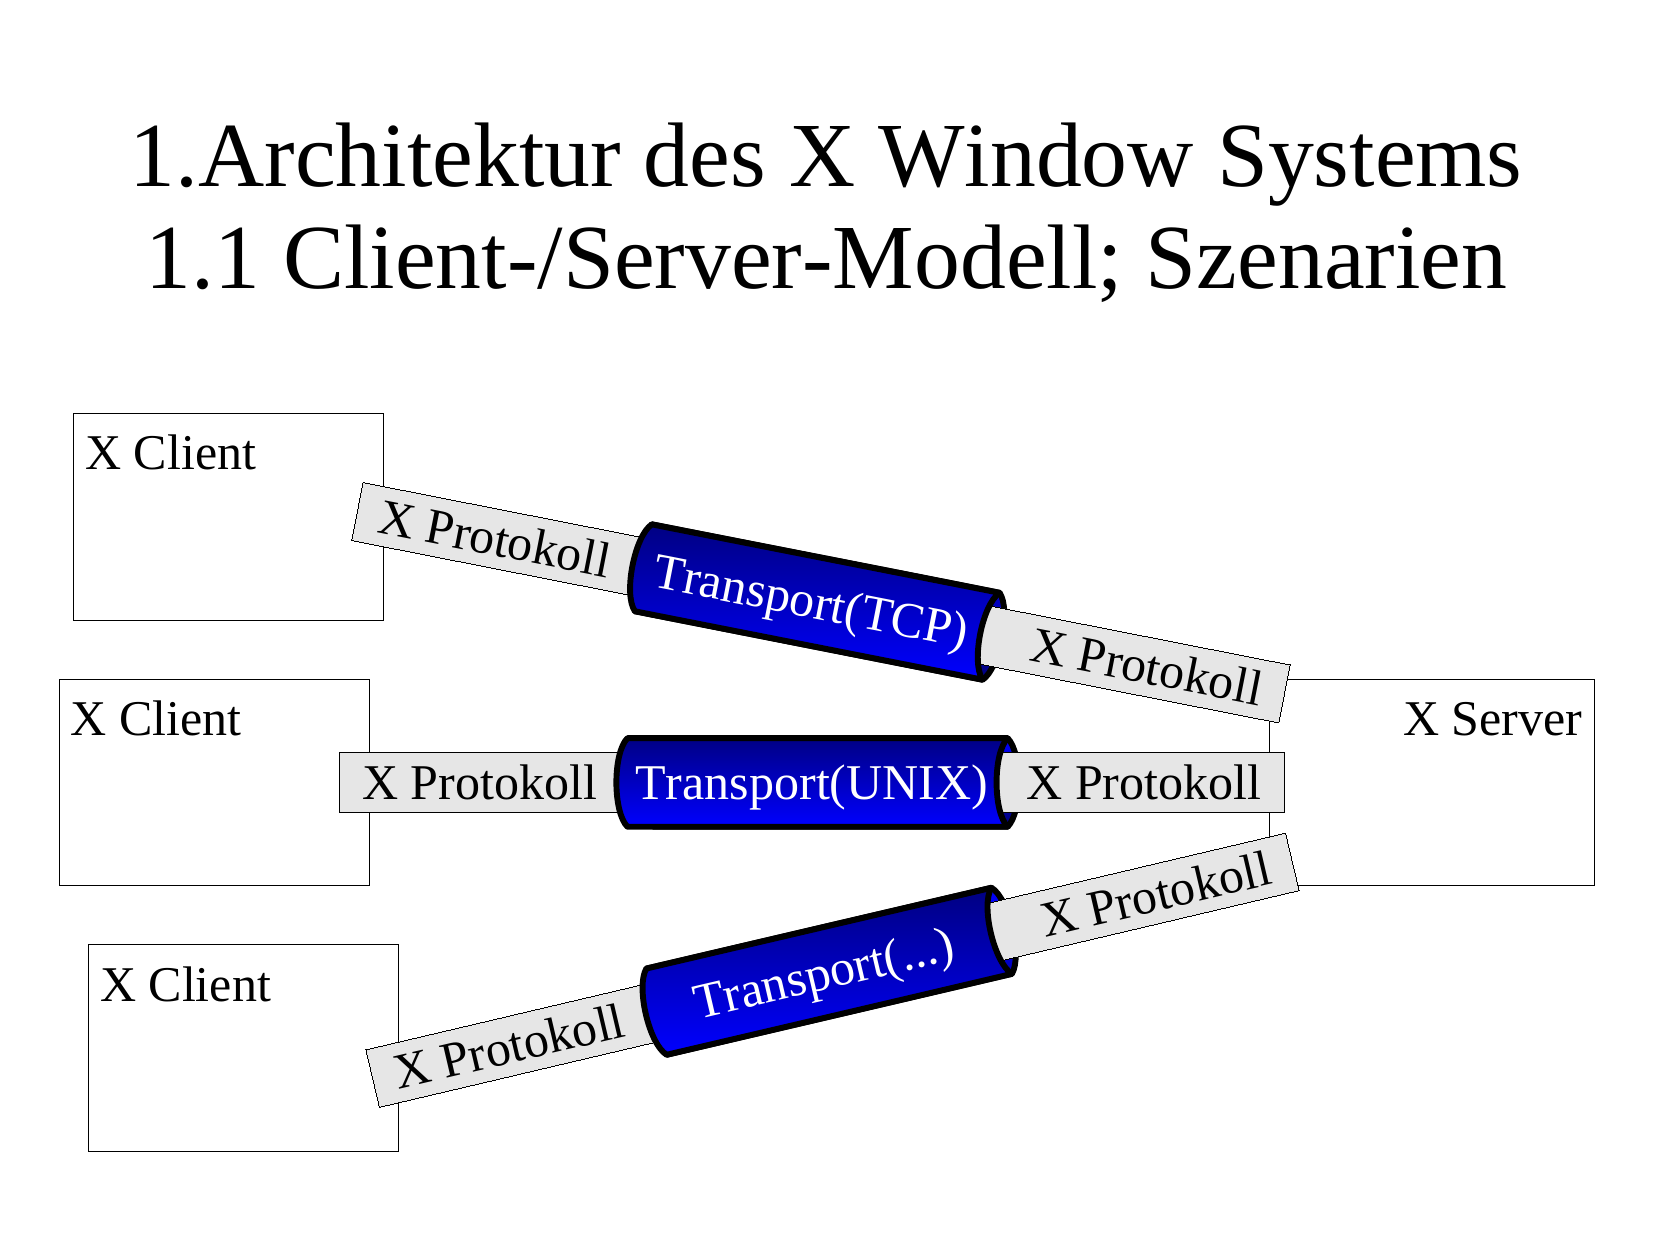

# 1.Architektur des X Window Systems 1.1 Client-/Server-Modell; Szenarien
X Client
Transport(TCP)
X Protokoll						X Protokoll
X Client
X Server
Transport(UNIX)
X Protokoll						X Protokoll
Transport(...)
X Protokoll						X Protokoll
X Client